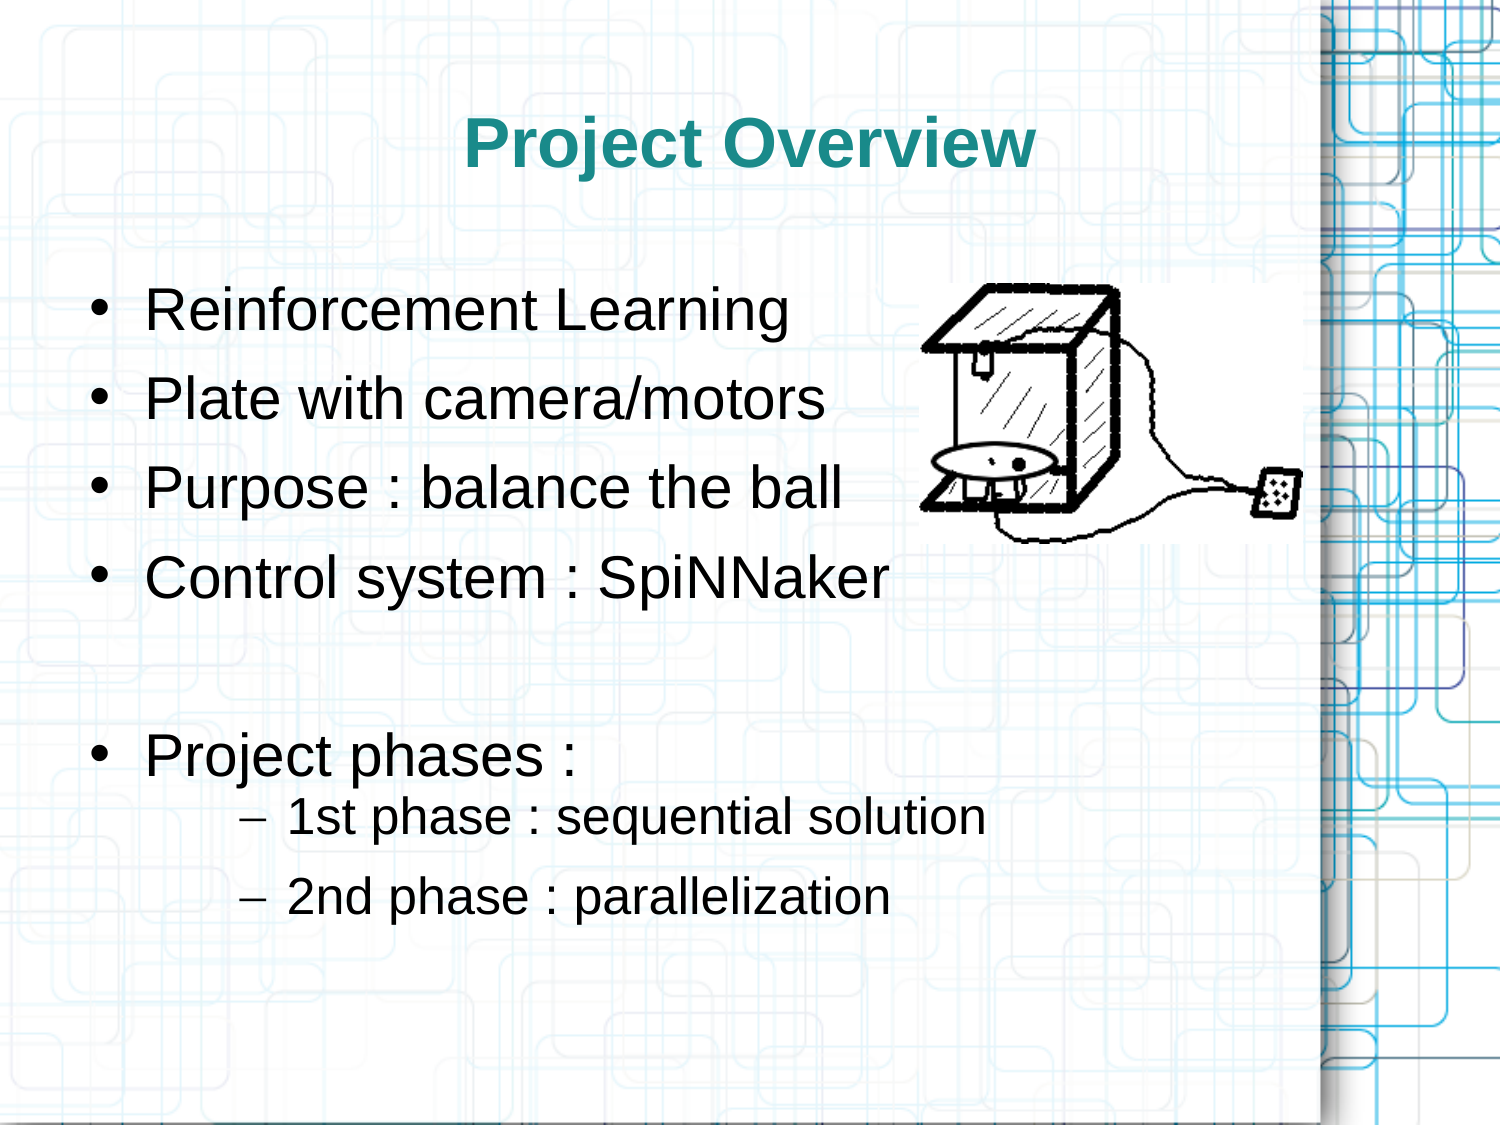

# Project Overview
Reinforcement Learning
Plate with camera/motors
Purpose : balance the ball
Control system : SpiNNaker
Project phases :
1st phase : sequential solution
2nd phase : parallelization